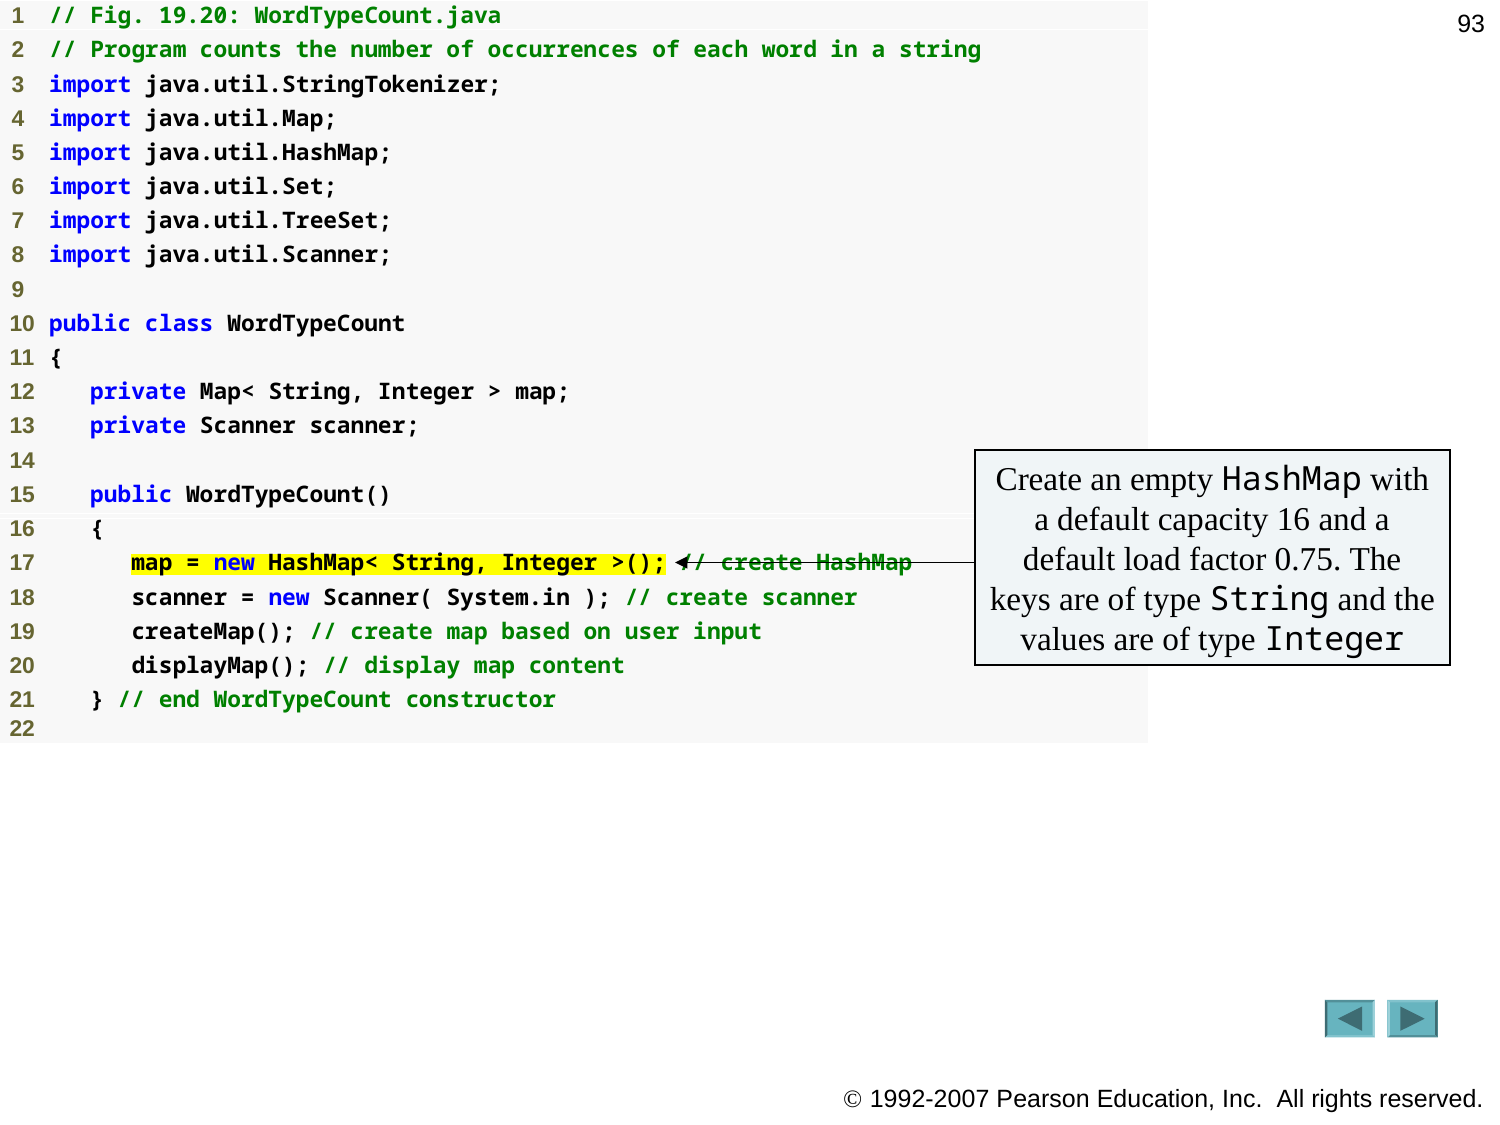

#
Create an empty HashMap with a default capacity 16 and a default load factor 0.75. The keys are of type String and the values are of type Integer